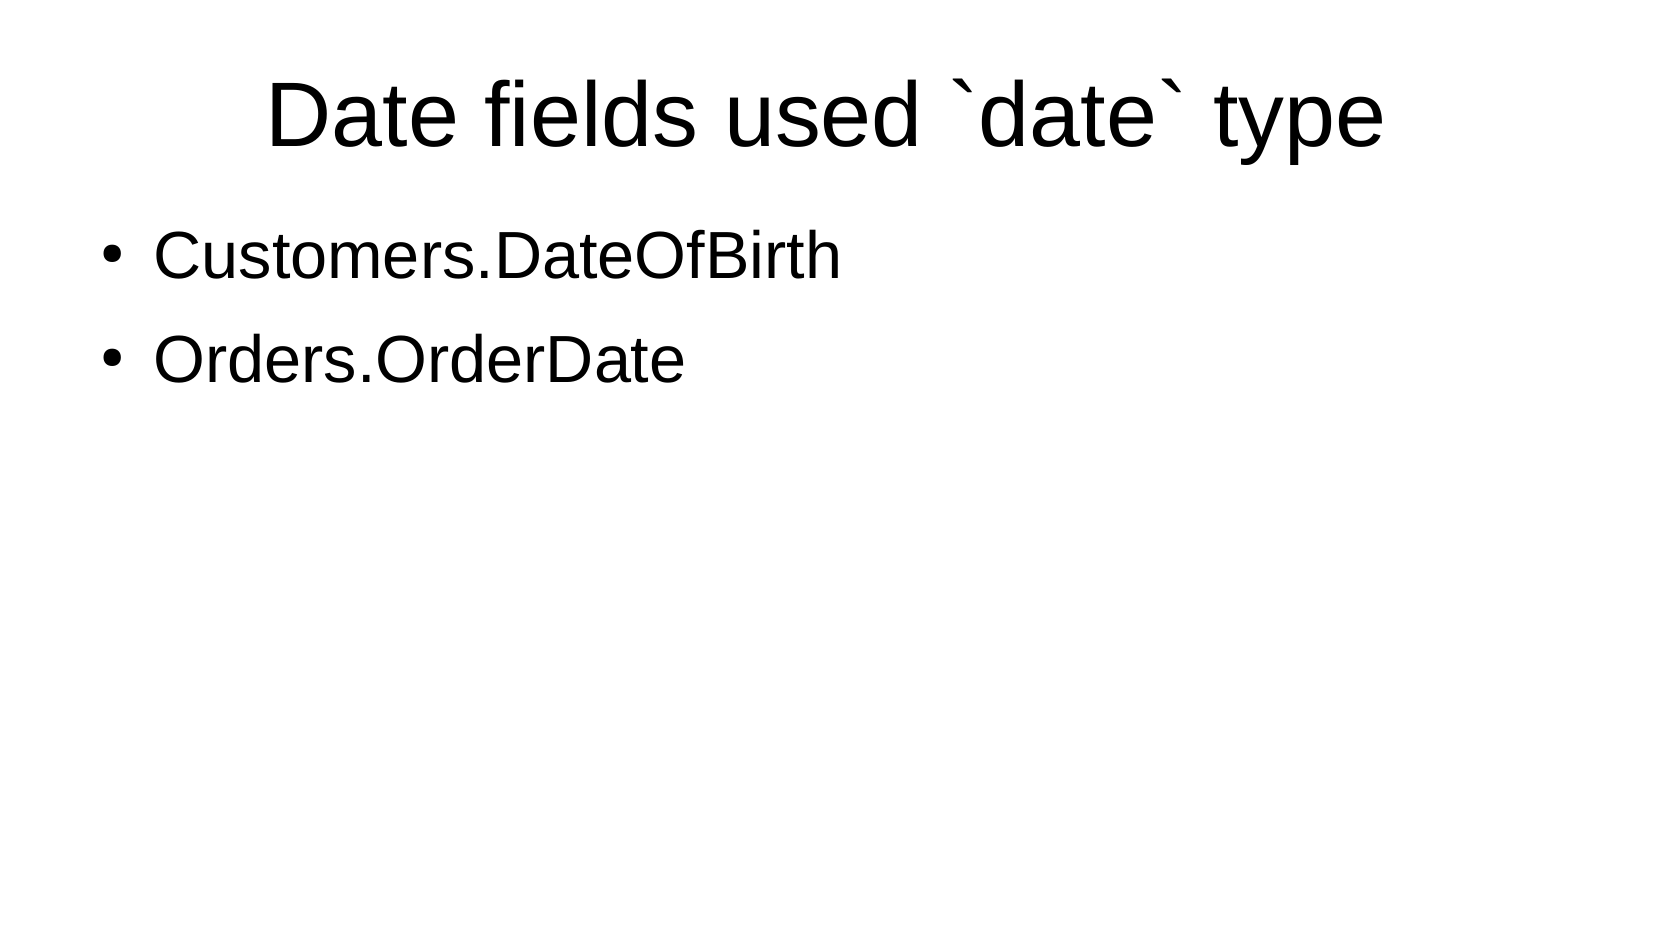

# Date fields used `date` type
Customers.DateOfBirth
Orders.OrderDate